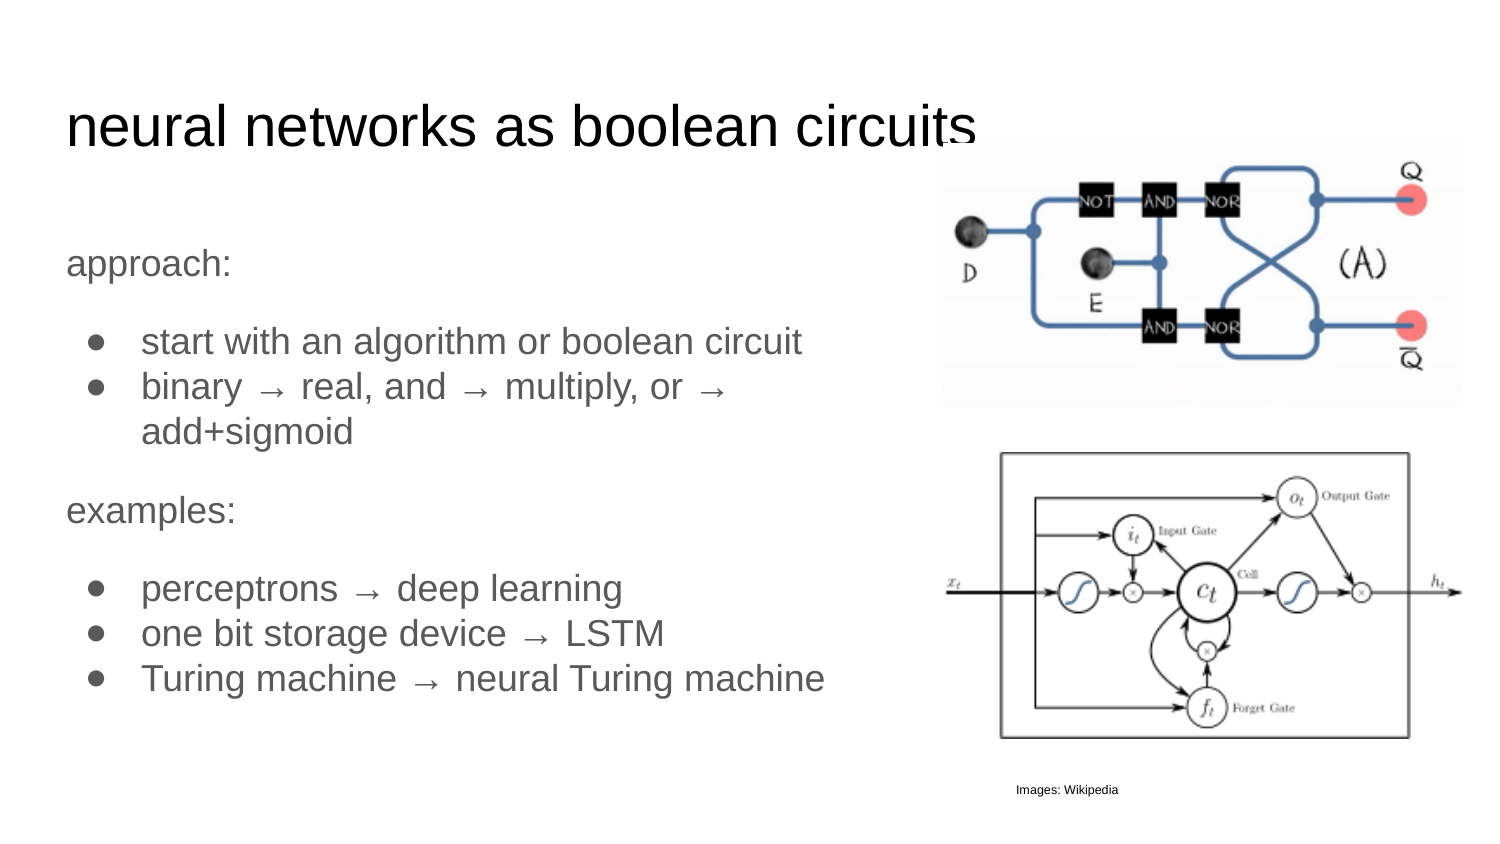

# neural networks as boolean circuits
approach:
start with an algorithm or boolean circuit
binary → real, and → multiply, or → add+sigmoid
examples:
perceptrons → deep learning
one bit storage device → LSTM
Turing machine → neural Turing machine
Images: Wikipedia